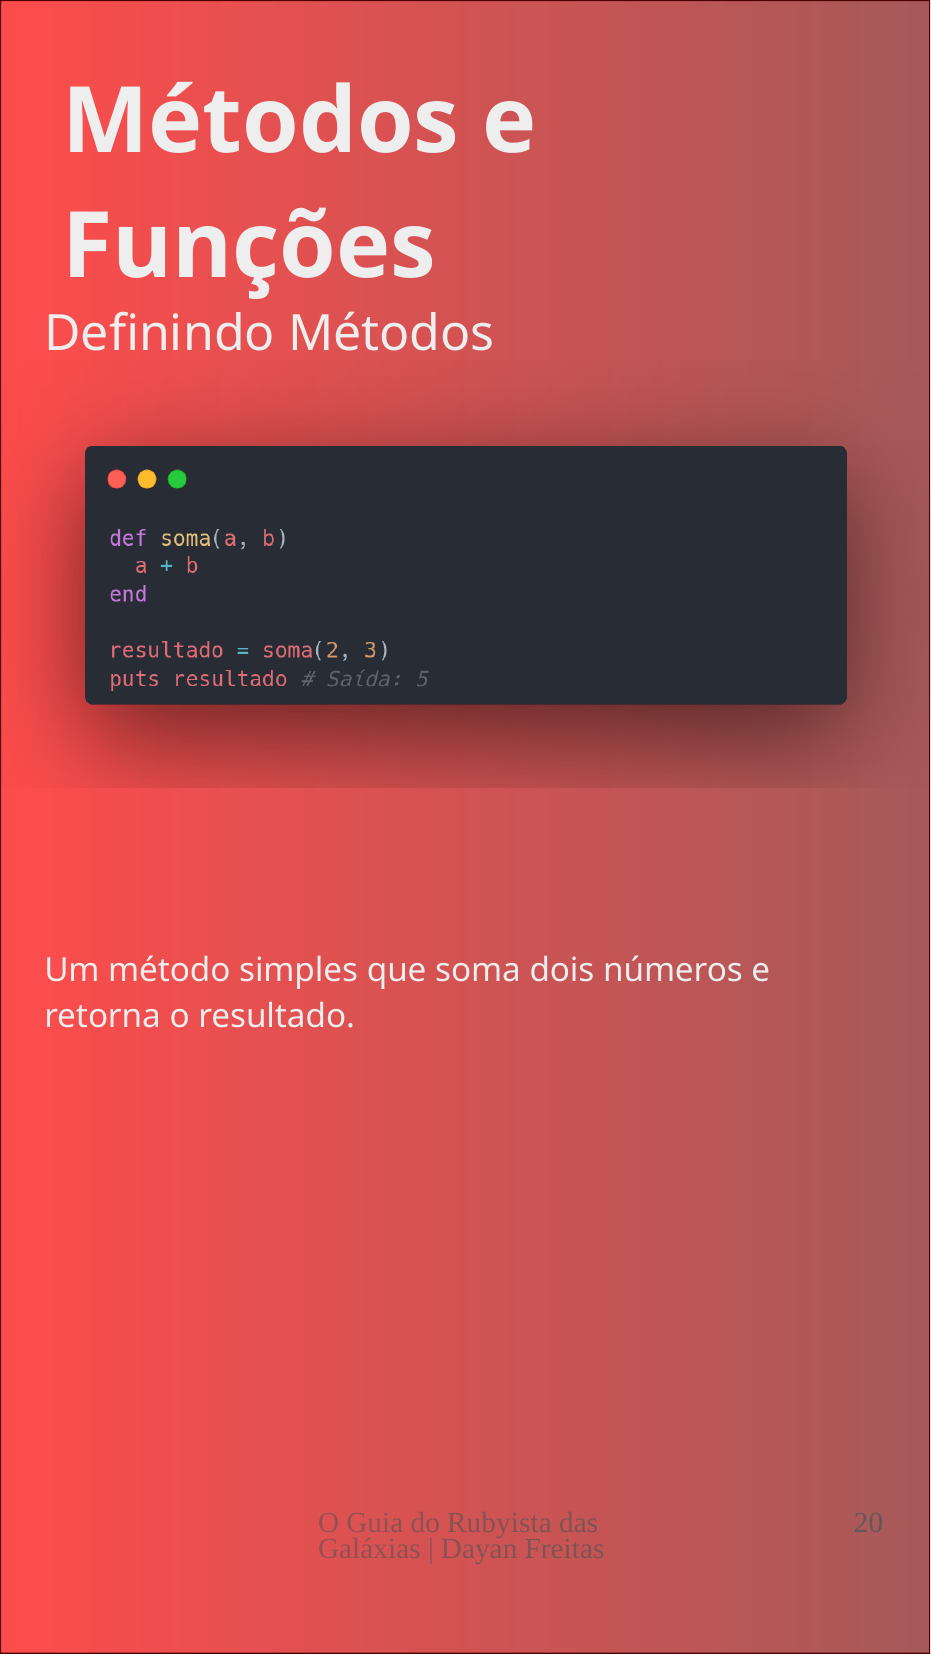

Métodos e Funções
Definindo Métodos
Um método simples que soma dois números e retorna o resultado.
O Guia do Rubyista das Galáxias | Dayan Freitas
20